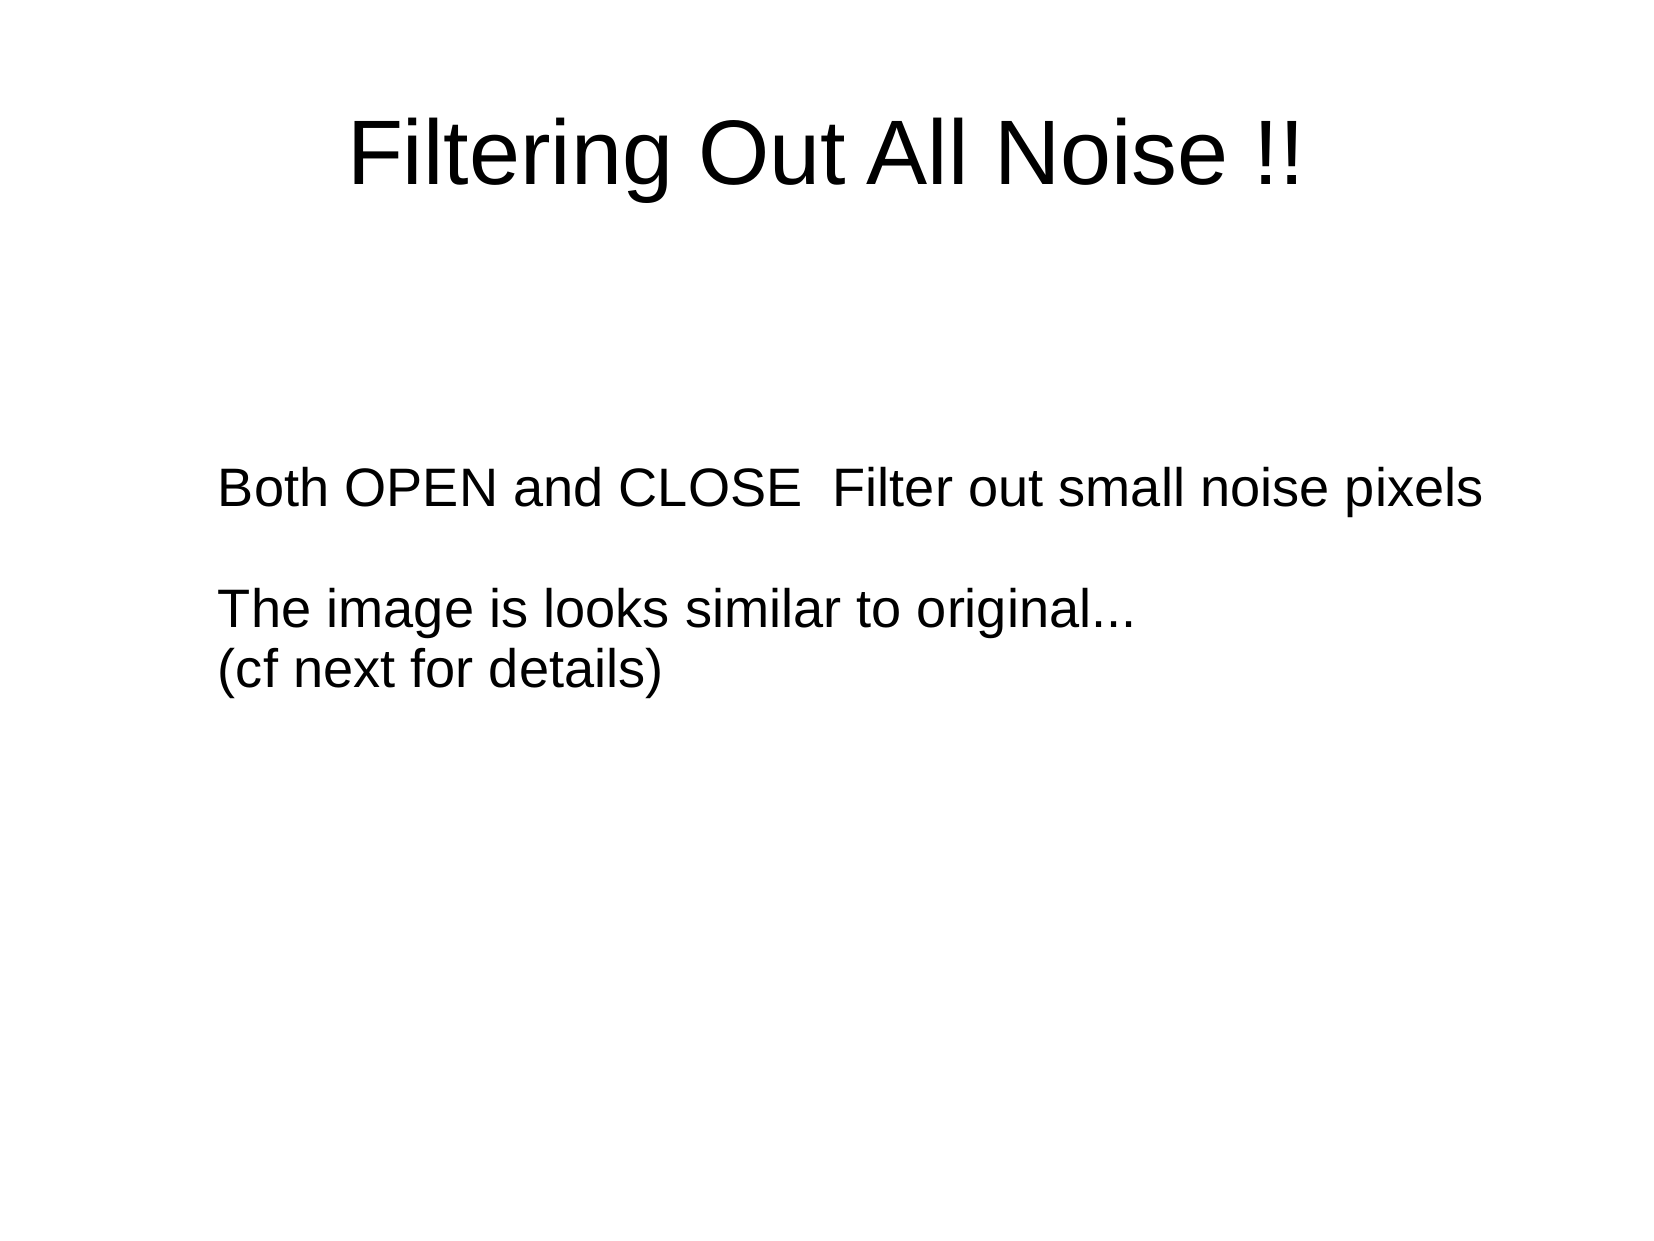

# Filtering Out All Noise !!
Both OPEN and CLOSE Filter out small noise pixels
The image is looks similar to original...
(cf next for details)